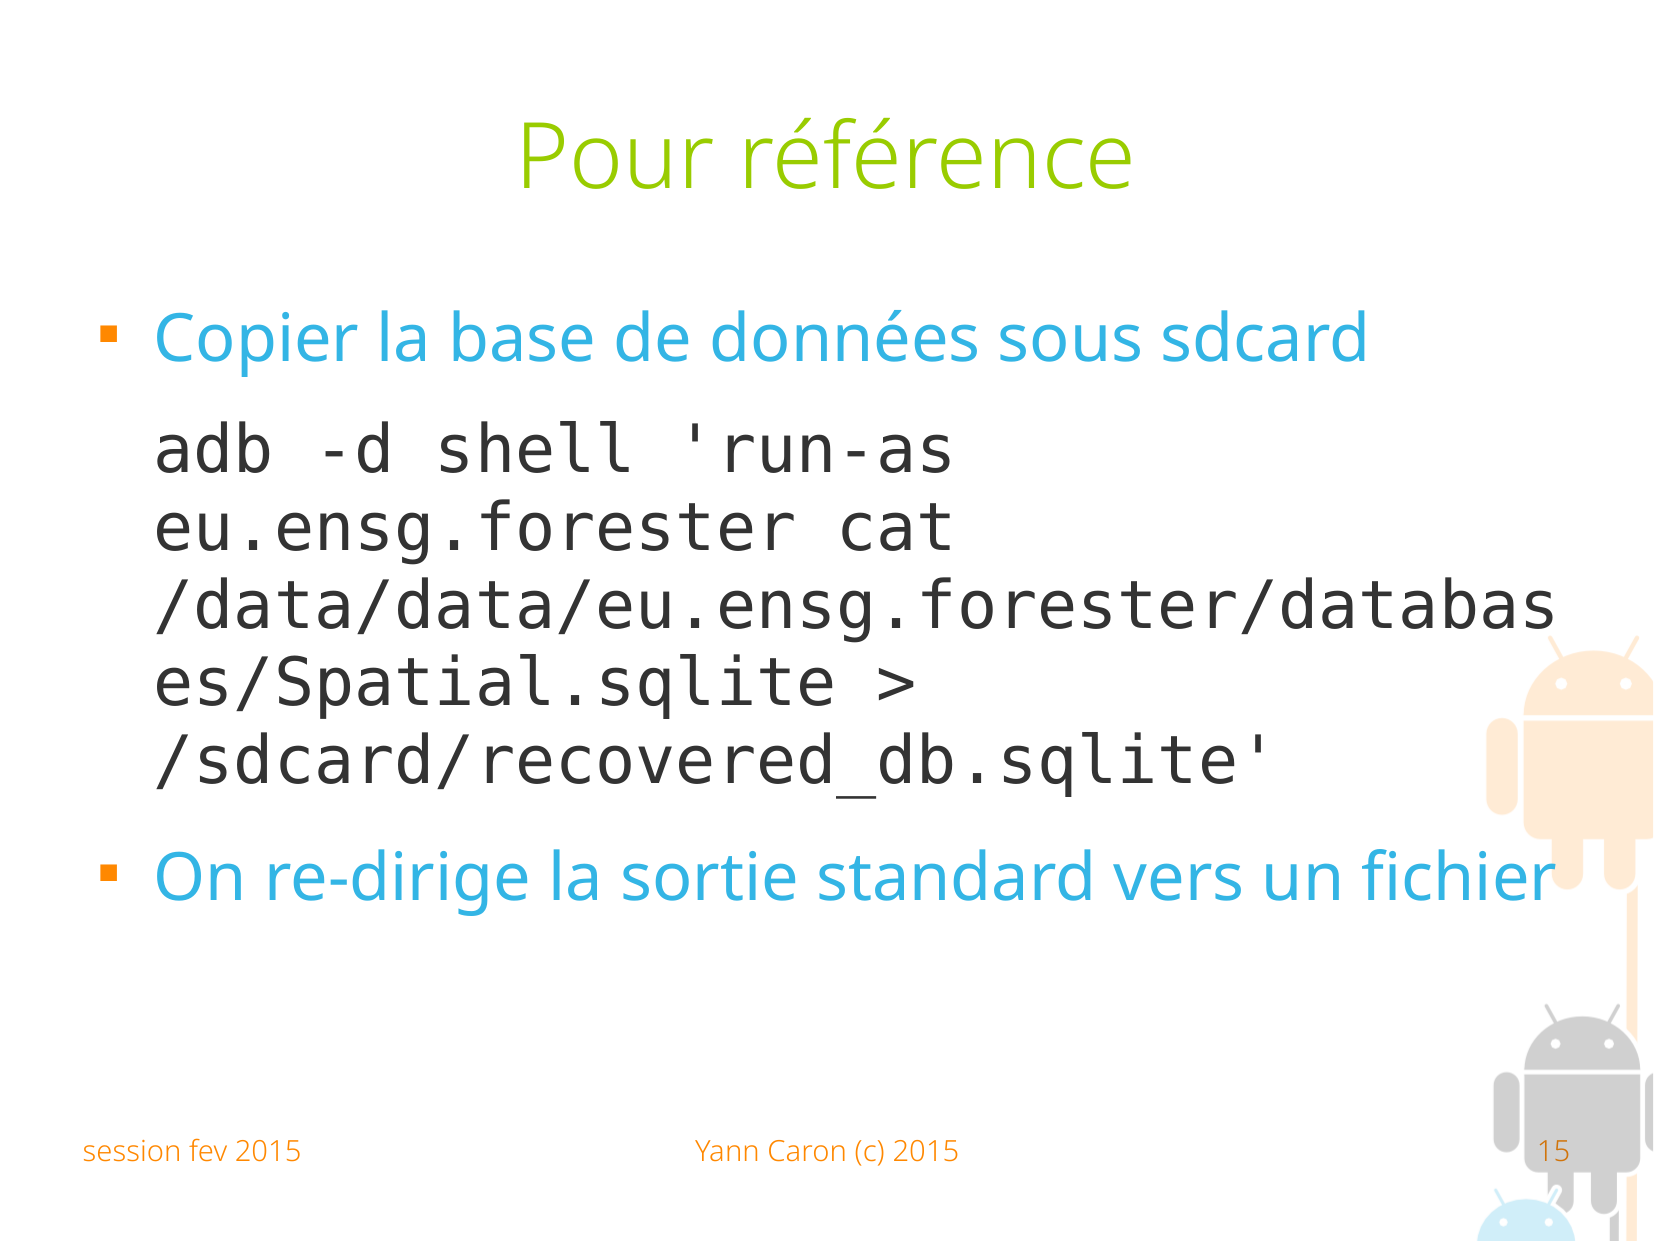

# Pour référence
Copier la base de données sous sdcard
adb -d shell 'run-as eu.ensg.forester cat /data/data/eu.ensg.forester/databases/Spatial.sqlite > /sdcard/recovered_db.sqlite'
On re-dirige la sortie standard vers un fichier
session fev 2015
Yann Caron (c) 2015
15